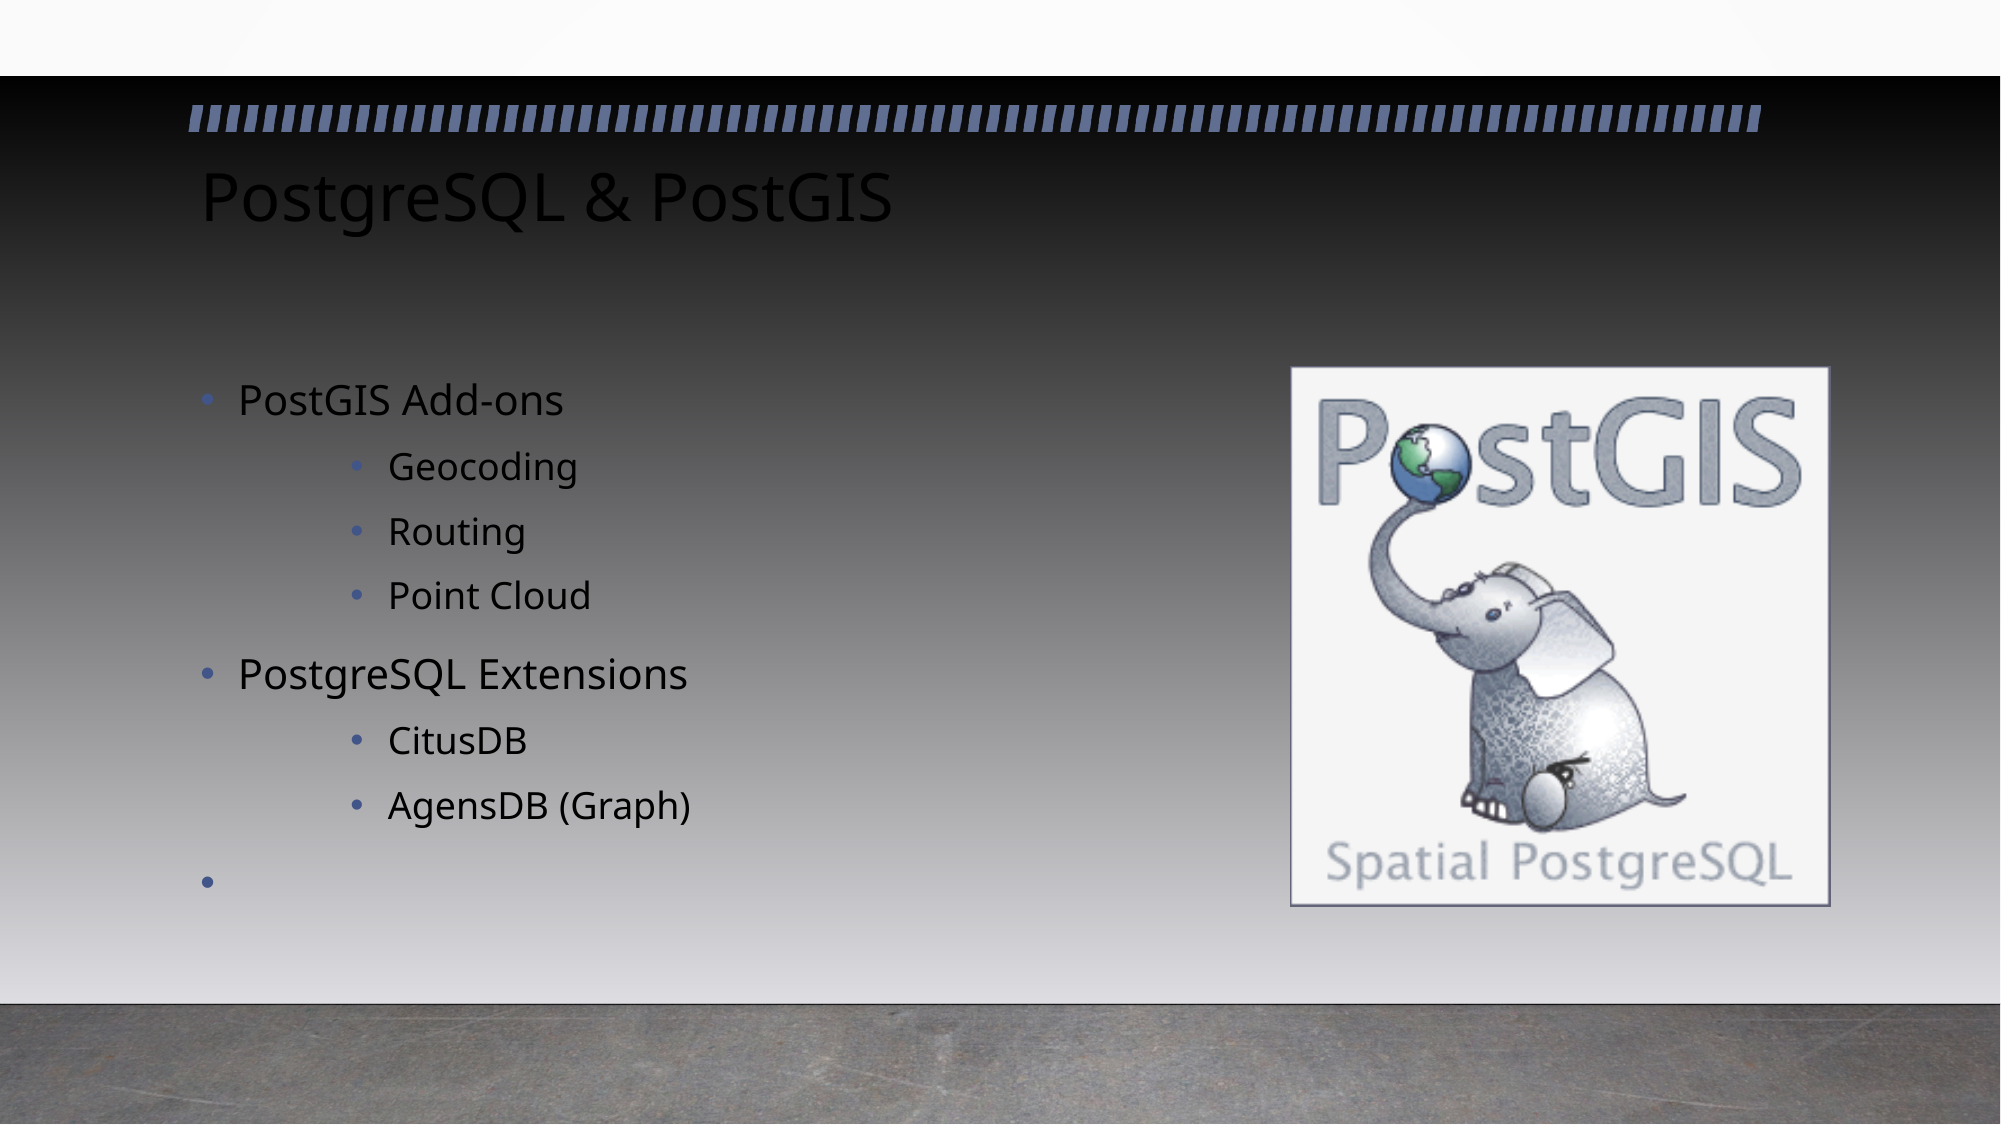

# PostgreSQL & PostGIS
PostGIS Add-ons
Geocoding
Routing
Point Cloud
PostgreSQL Extensions
CitusDB
AgensDB (Graph)